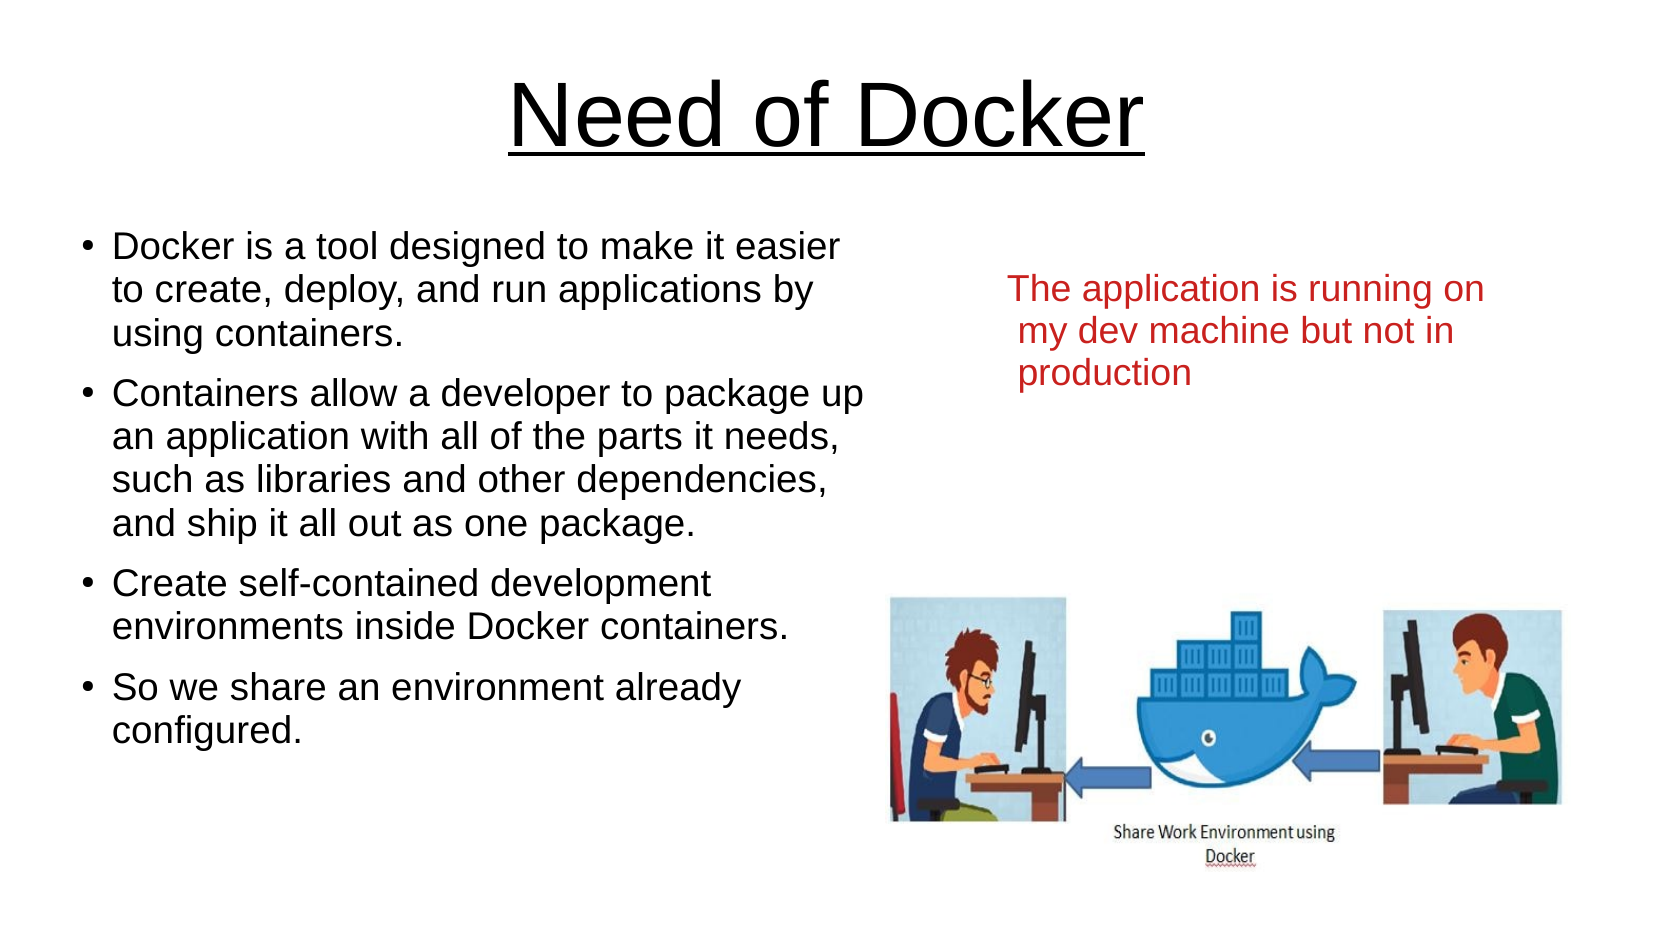

# Need of Docker
Docker is a tool designed to make it easier to create, deploy, and run applications by using containers.
Containers allow a developer to package up an application with all of the parts it needs, such as libraries and other dependencies, and ship it all out as one package.
Create self-contained development environments inside Docker containers.
So we share an environment already configured.
The application is running on
 my dev machine but not in
 production